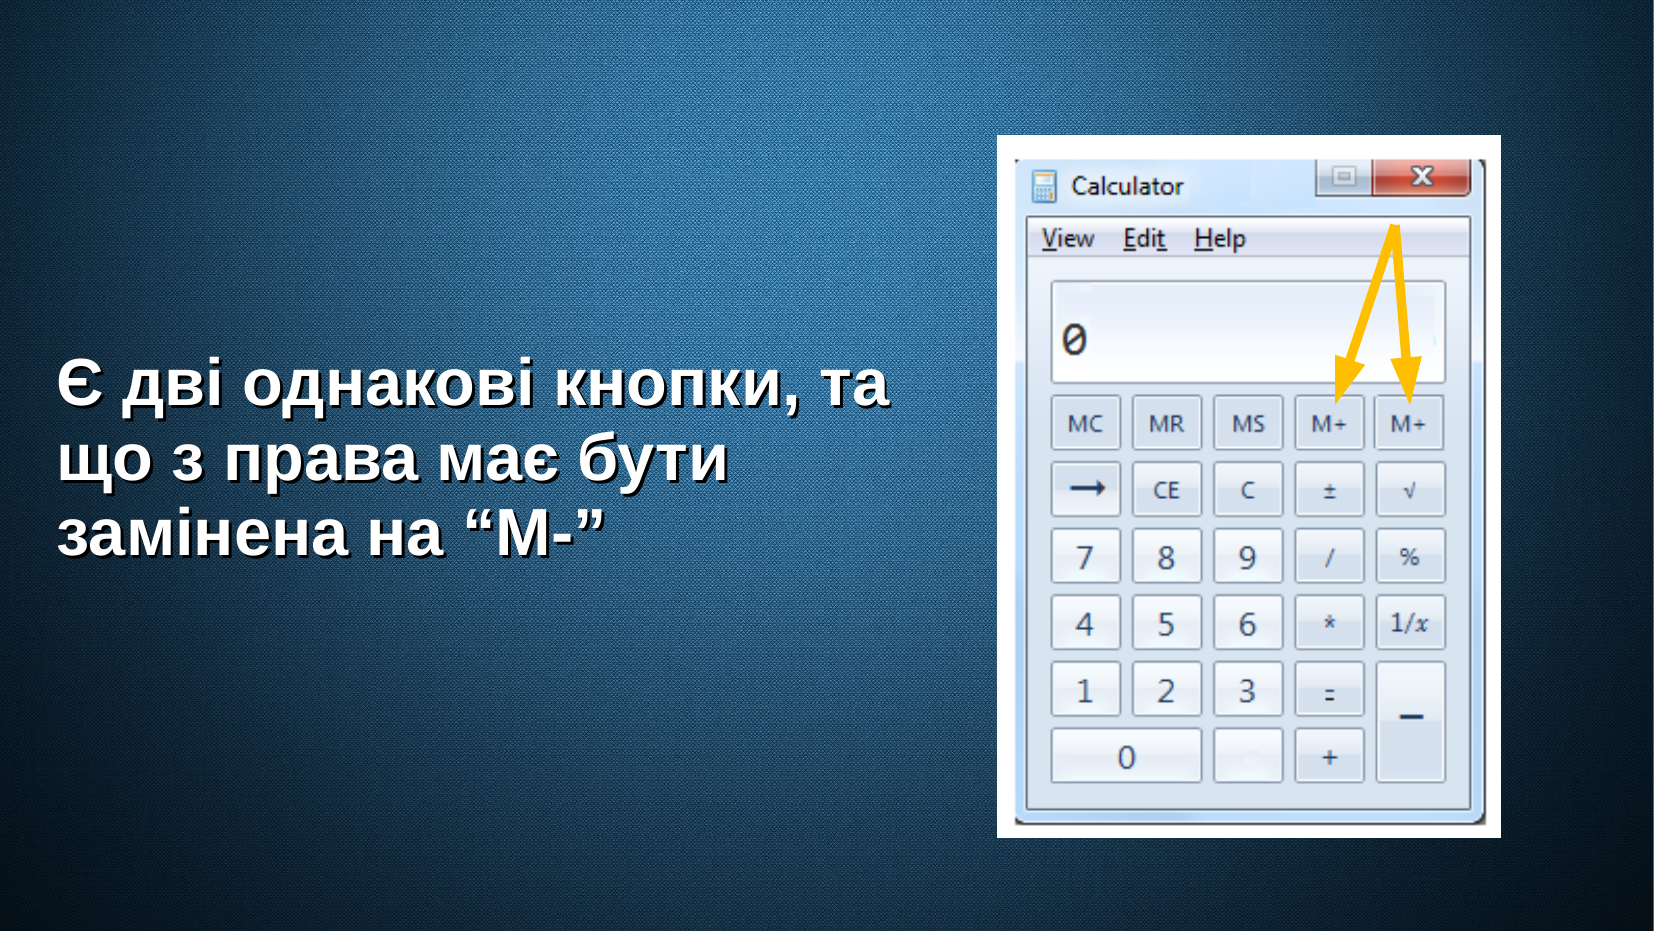

# Є дві однакові кнопки, та що з права має бути замінена на “M-”